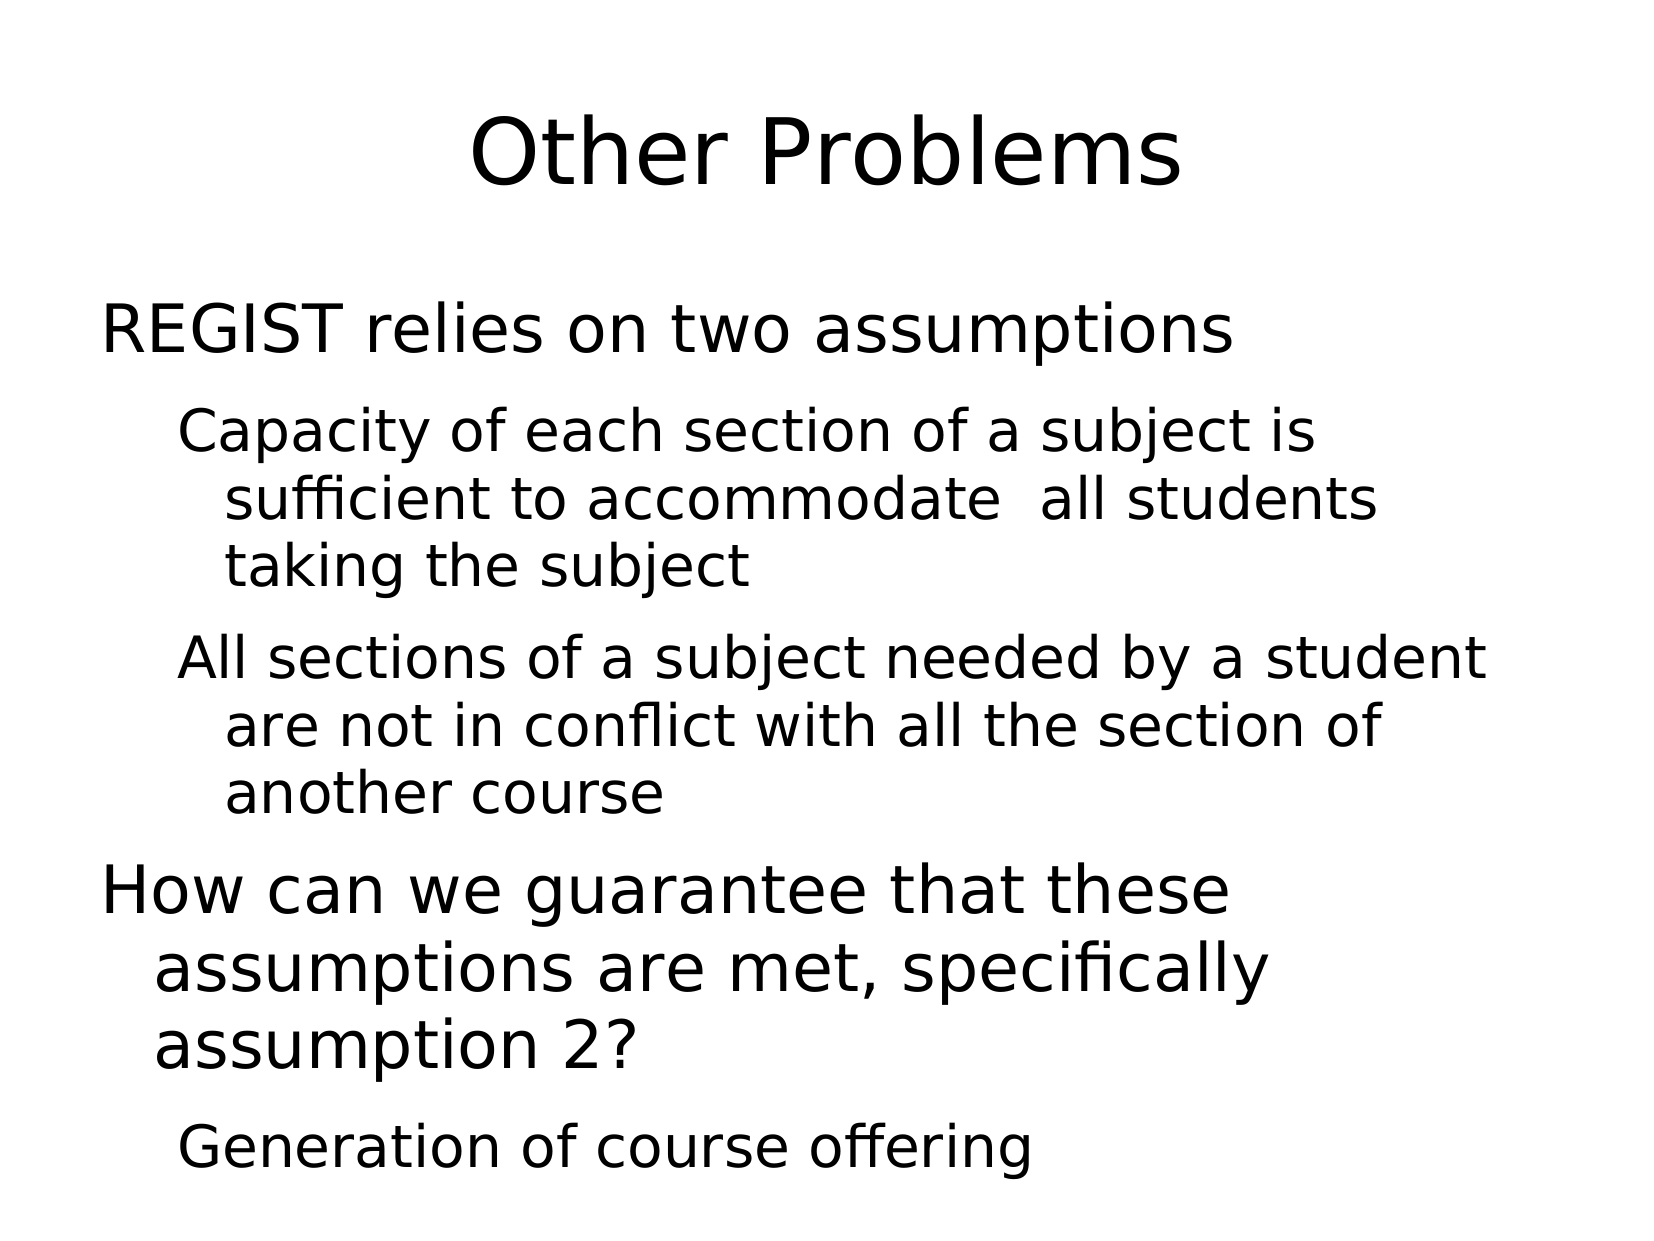

# Other Problems
REGIST relies on two assumptions
Capacity of each section of a subject is sufficient to accommodate all students taking the subject
All sections of a subject needed by a student are not in conflict with all the section of another course
How can we guarantee that these assumptions are met, specifically assumption 2?
Generation of course offering